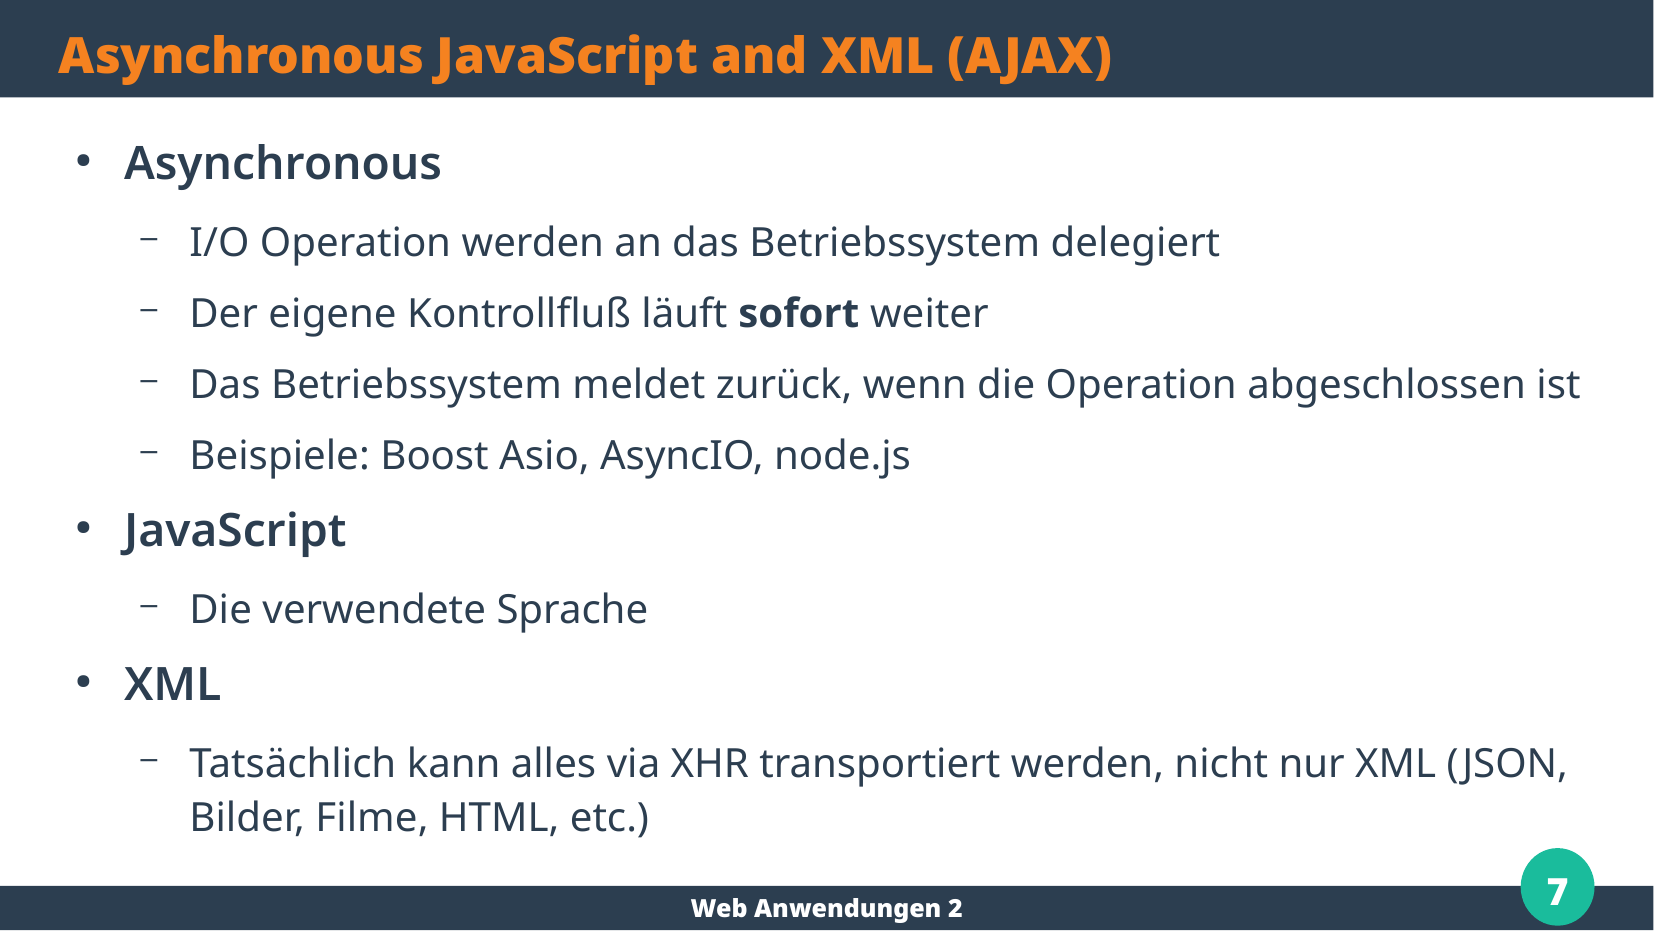

# Asynchronous JavaScript and XML (AJAX)
Asynchronous
I/O Operation werden an das Betriebssystem delegiert
Der eigene Kontrollfluß läuft sofort weiter
Das Betriebssystem meldet zurück, wenn die Operation abgeschlossen ist
Beispiele: Boost Asio, AsyncIO, node.js
JavaScript
Die verwendete Sprache
XML
Tatsächlich kann alles via XHR transportiert werden, nicht nur XML (JSON, Bilder, Filme, HTML, etc.)
7